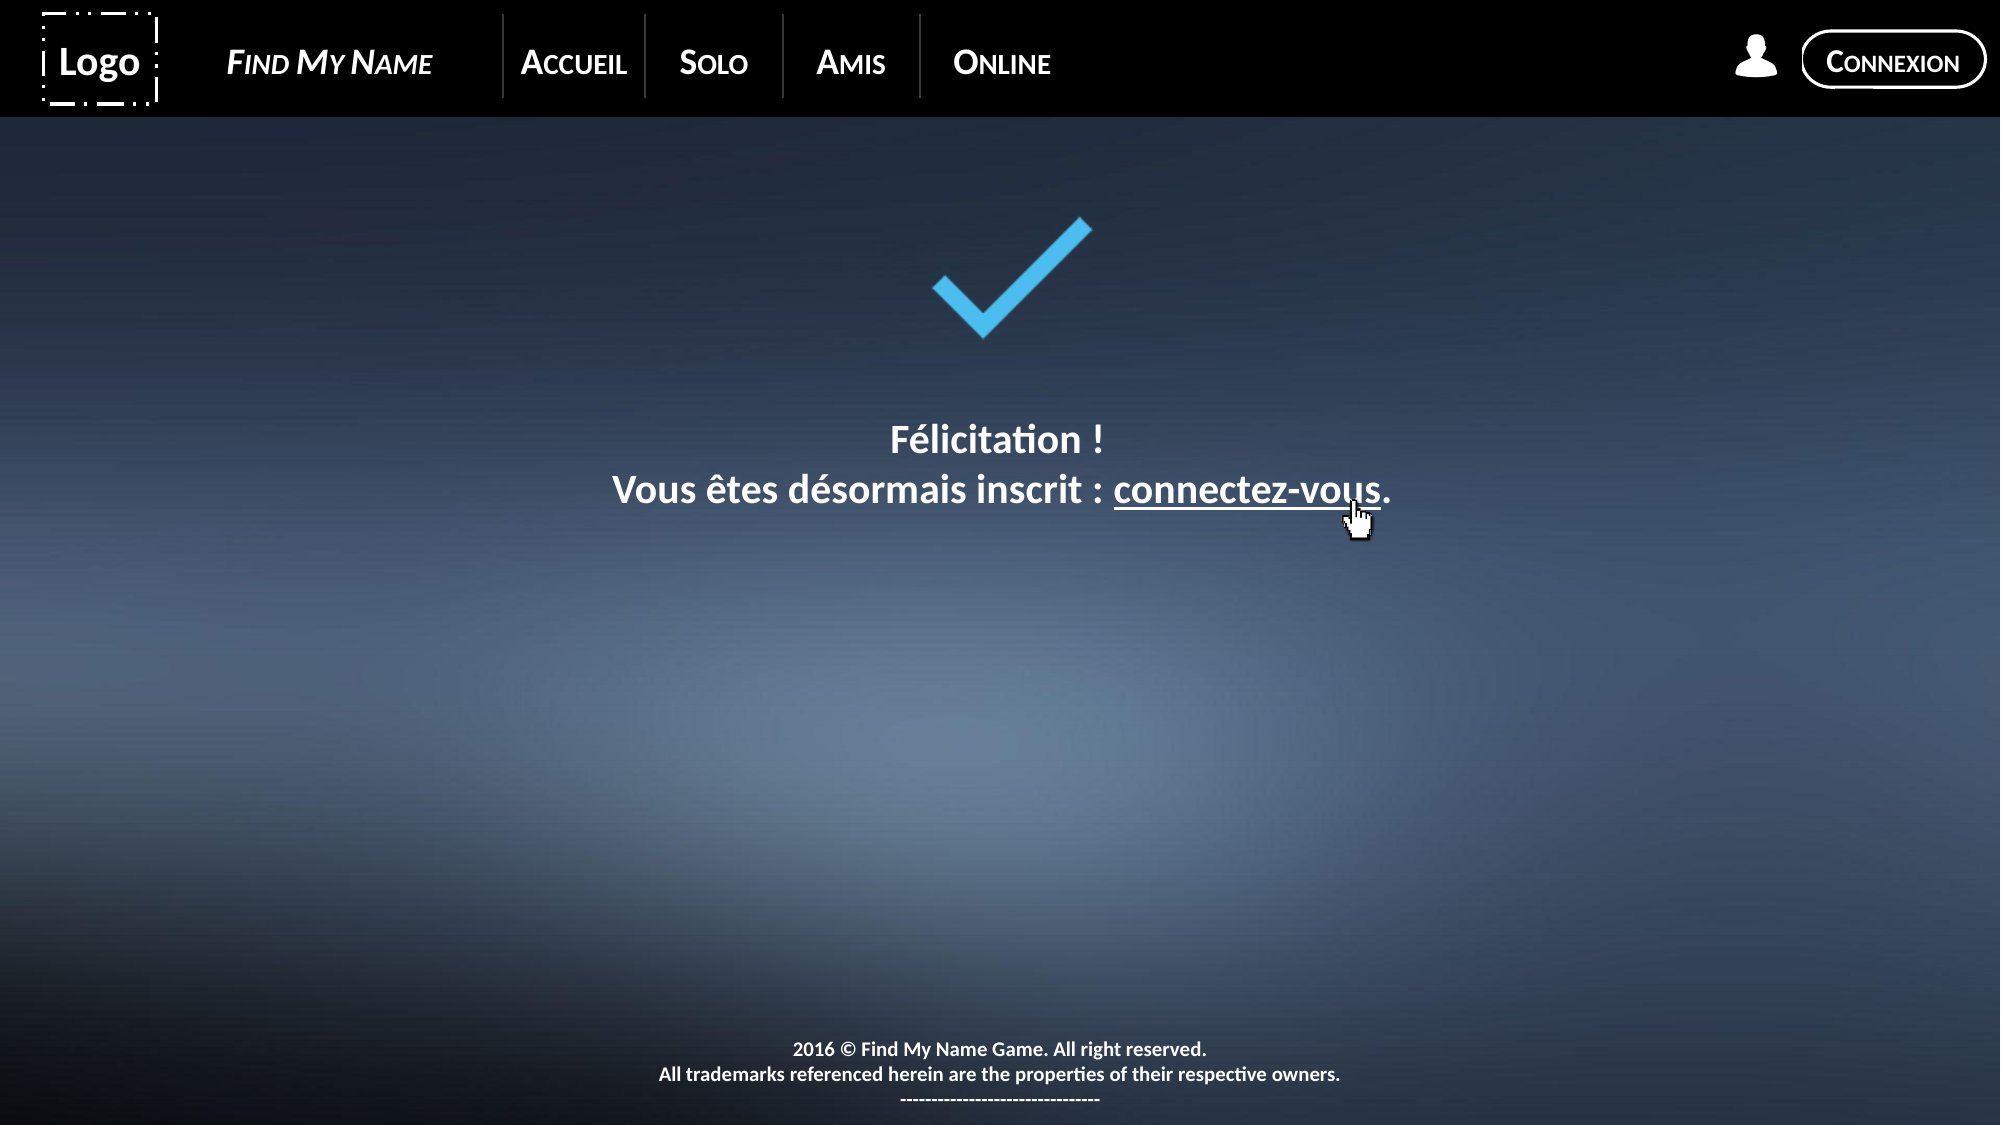

Logo
CONNEXION
FIND MY NAME
ACCUEIL
SOLO
AMIS
ONLINE
Félicitation !
Vous êtes désormais inscrit : connectez-vous.
2016 © Find My Name Game. All right reserved.
All trademarks referenced herein are the properties of their respective owners.
--------------------------------